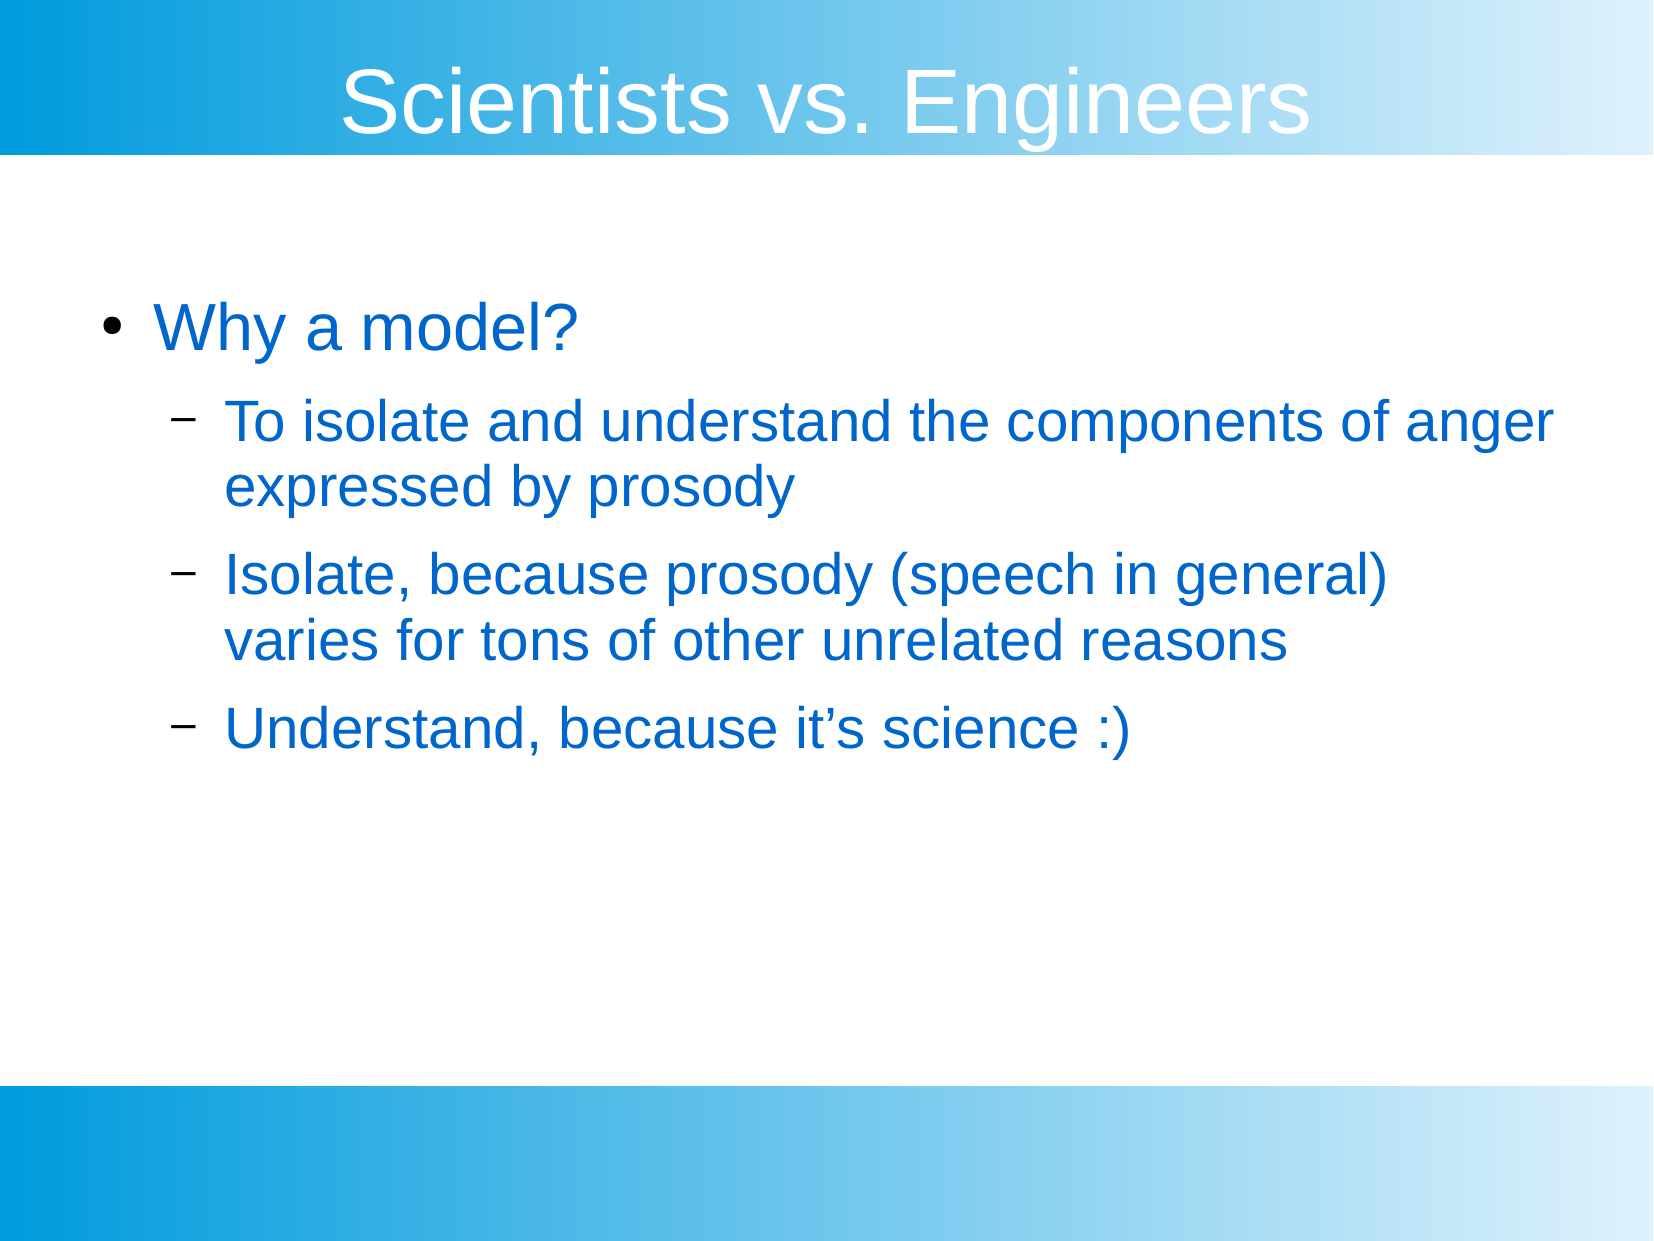

Scientists vs. Engineers
# Why a model?
To isolate and understand the components of anger expressed by prosody
Isolate, because prosody (speech in general) varies for tons of other unrelated reasons
Understand, because it’s science :)